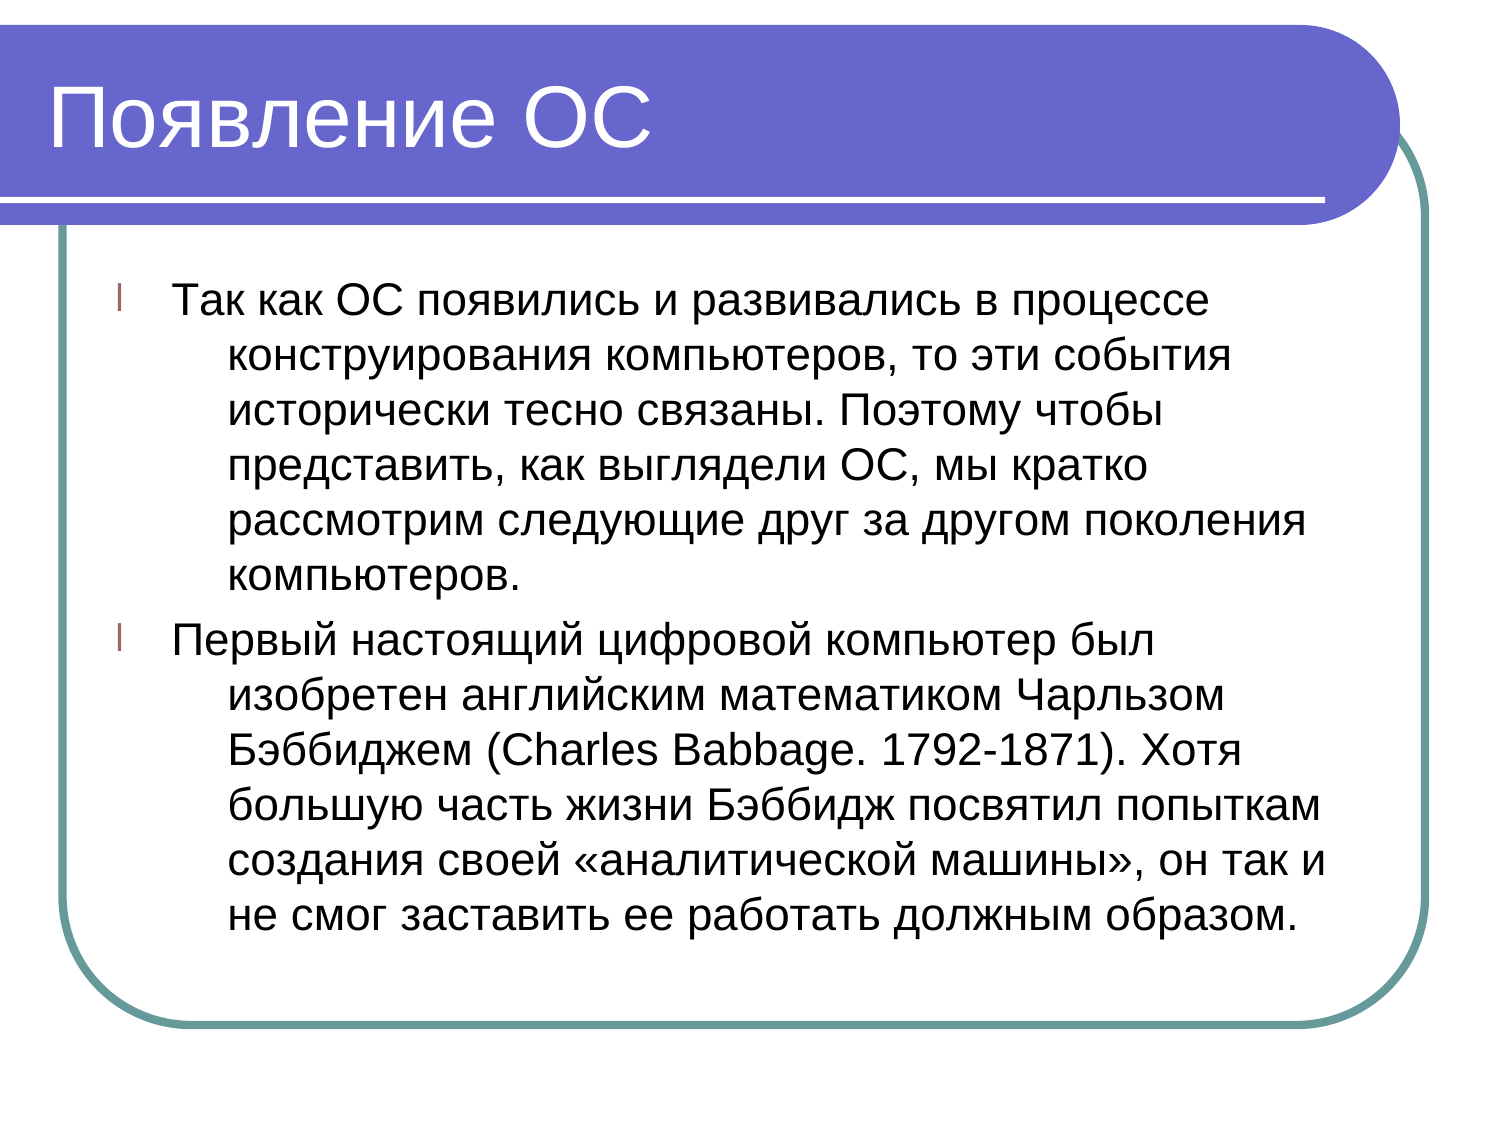

# Появление ОС
Так как ОС появились и развивались в процессе конструирования компьютеров, то эти события исторически тесно связаны. Поэтому чтобы представить, как выглядели ОС, мы кратко рассмотрим следующие друг за другом поколения компьютеров.
Первый настоящий цифровой компьютер был изобретен английским математиком Чарльзом Бэббиджем (Charles Babbage. 1792-1871). Хотя большую часть жизни Бэббидж посвятил попыткам создания своей «аналитической машины», он так и не смог заставить ее работать должным образом.